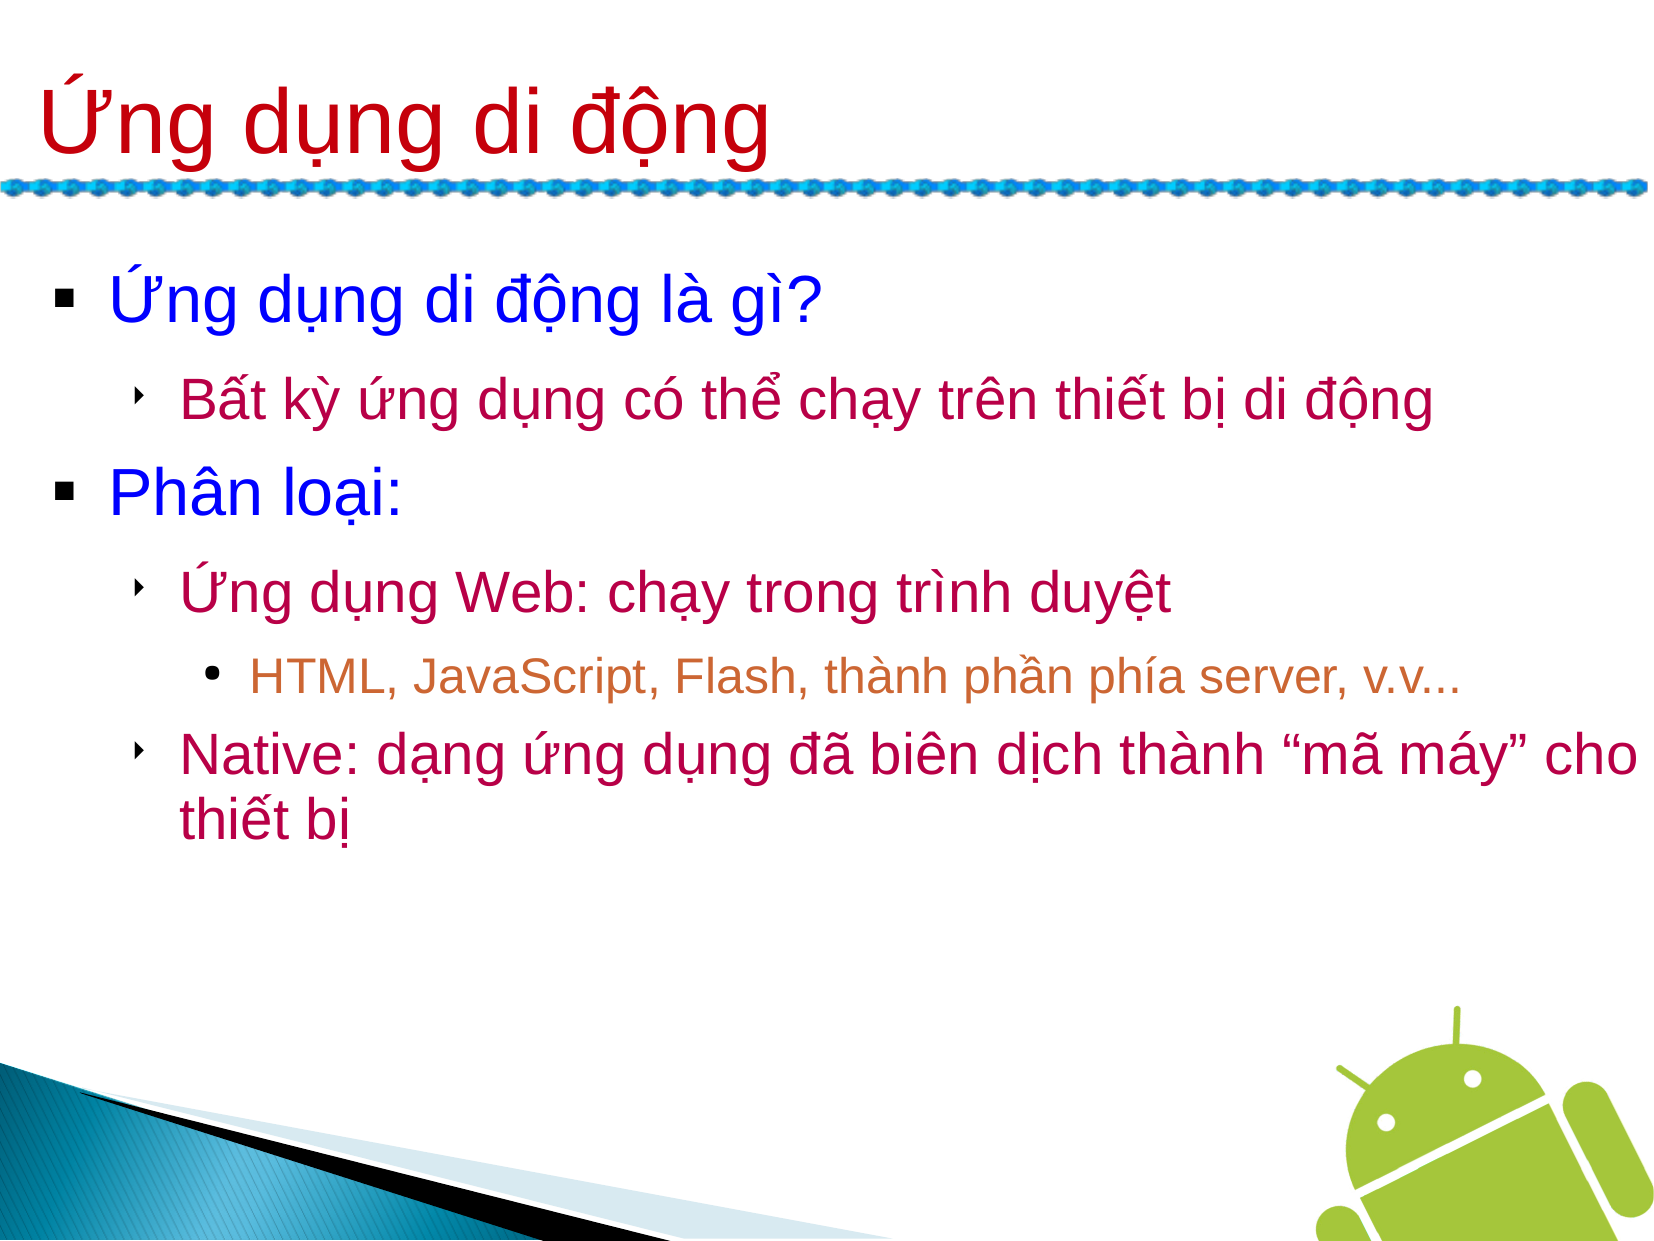

# Ứng dụng di động
Ứng dụng di động là gì?
Bất kỳ ứng dụng có thể chạy trên thiết bị di động
Phân loại:
Ứng dụng Web: chạy trong trình duyệt
HTML, JavaScript, Flash, thành phần phía server, v.v...
Native: dạng ứng dụng đã biên dịch thành “mã máy” cho thiết bị